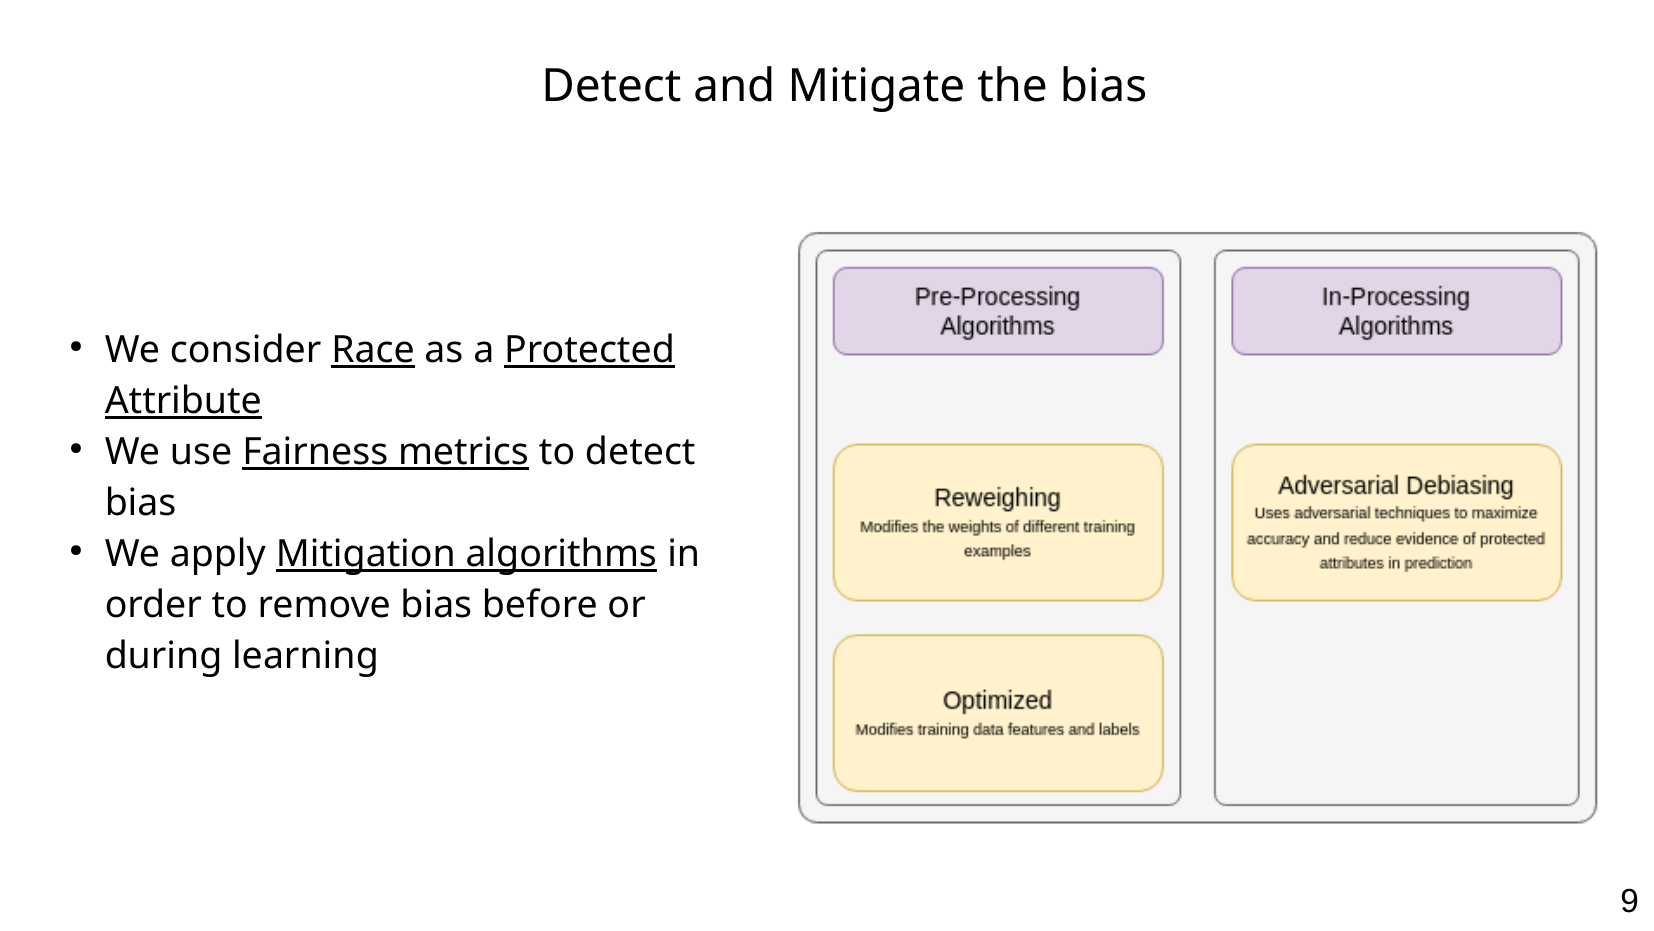

Detect and Mitigate the bias
We consider Race as a Protected Attribute
We use Fairness metrics to detect bias
We apply Mitigation algorithms in order to remove bias before or during learning